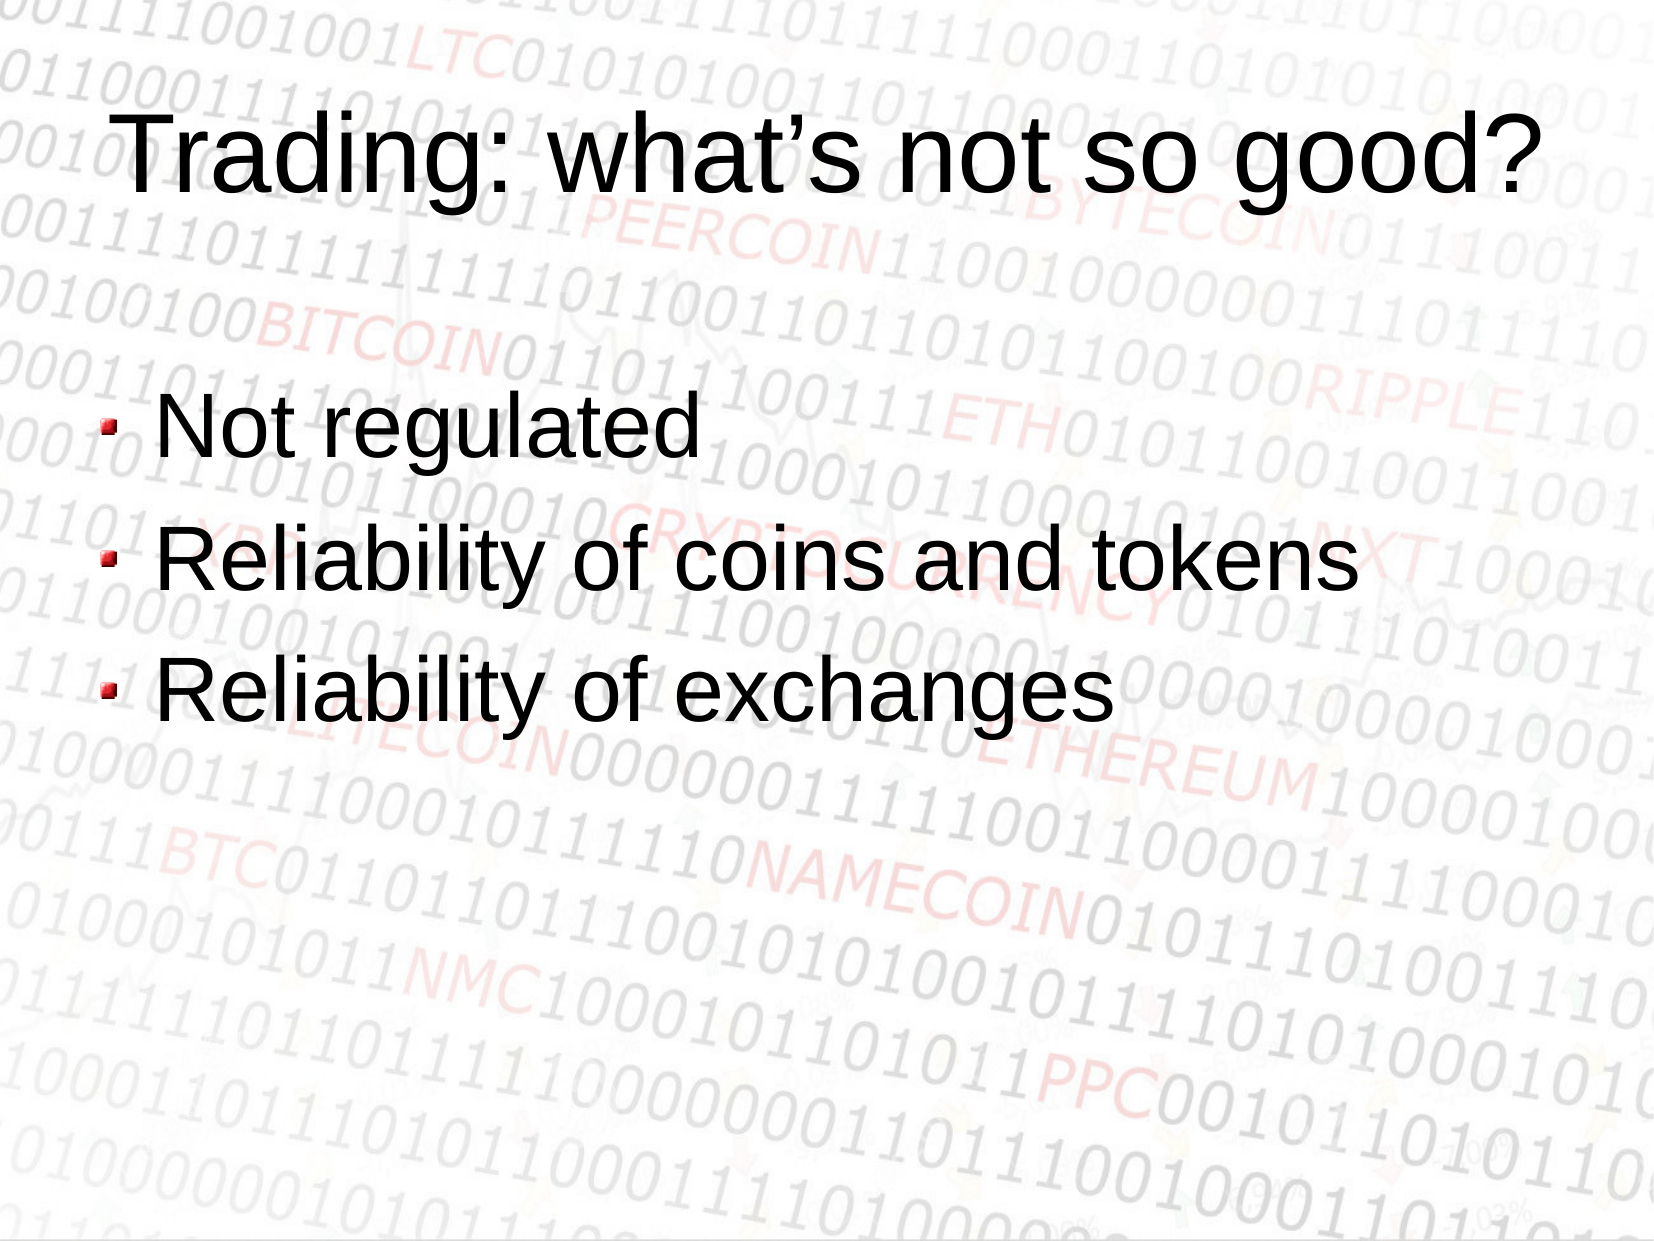

# Trading: what’s not so good?
Not regulated
Reliability of coins and tokens
Reliability of exchanges